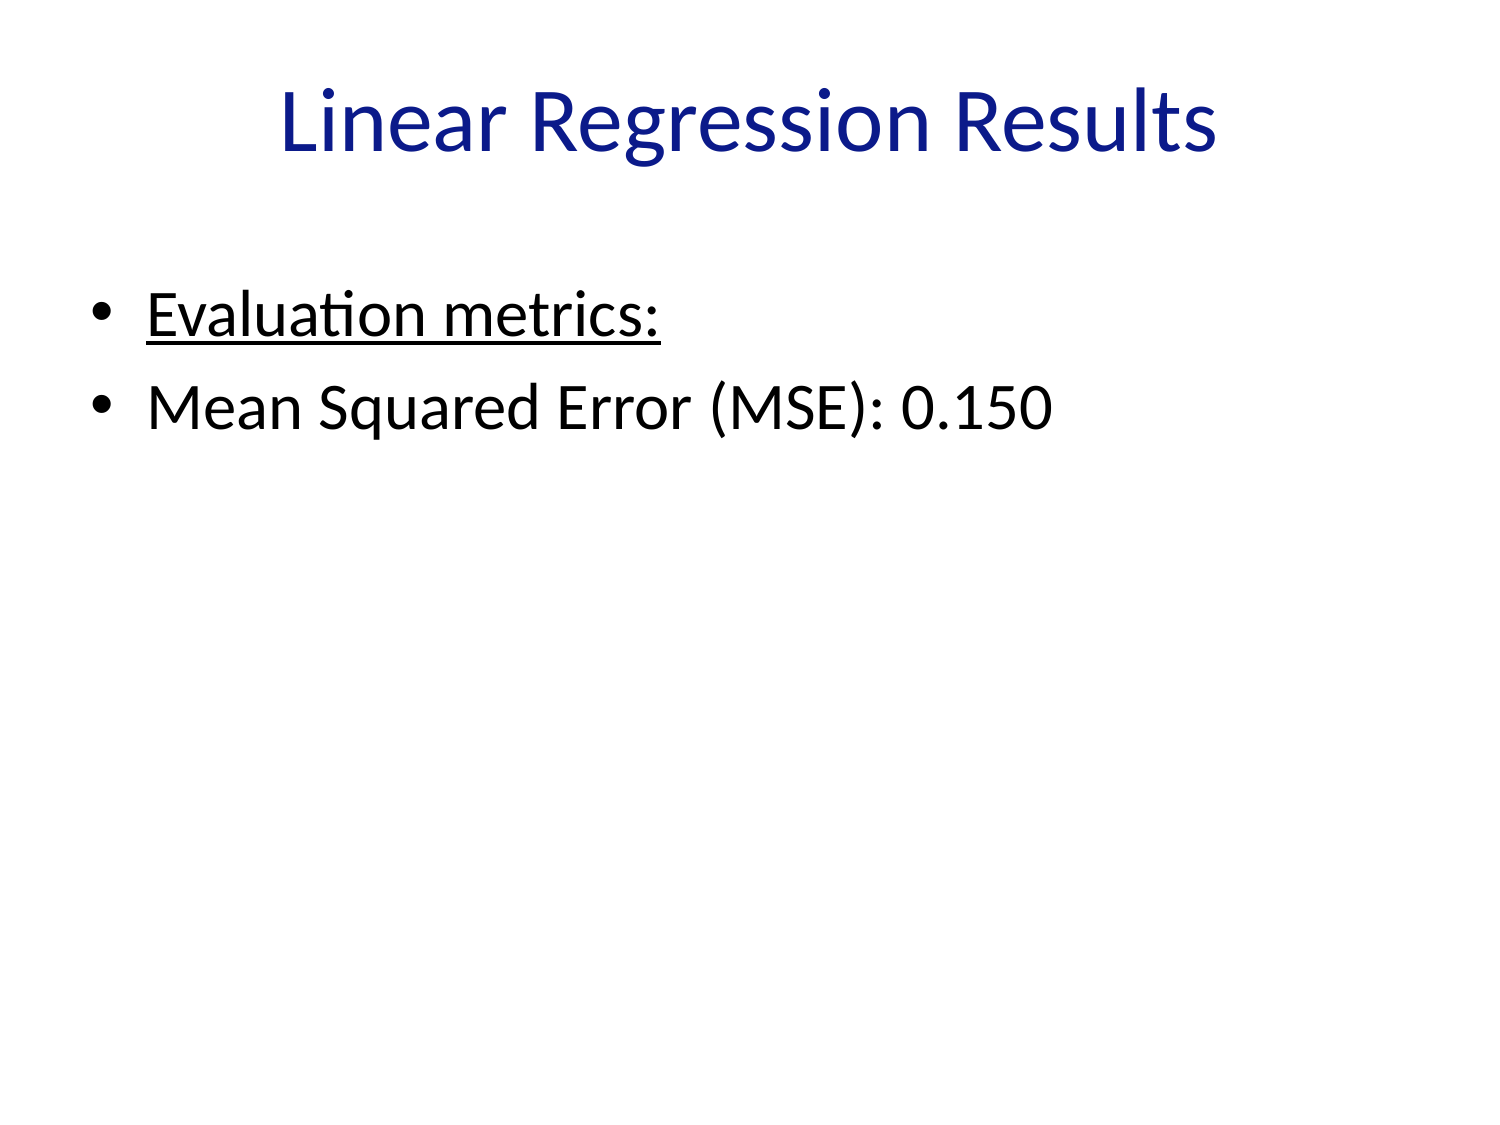

Linear Regression Results
# Evaluation metrics:
Mean Squared Error (MSE): 0.150